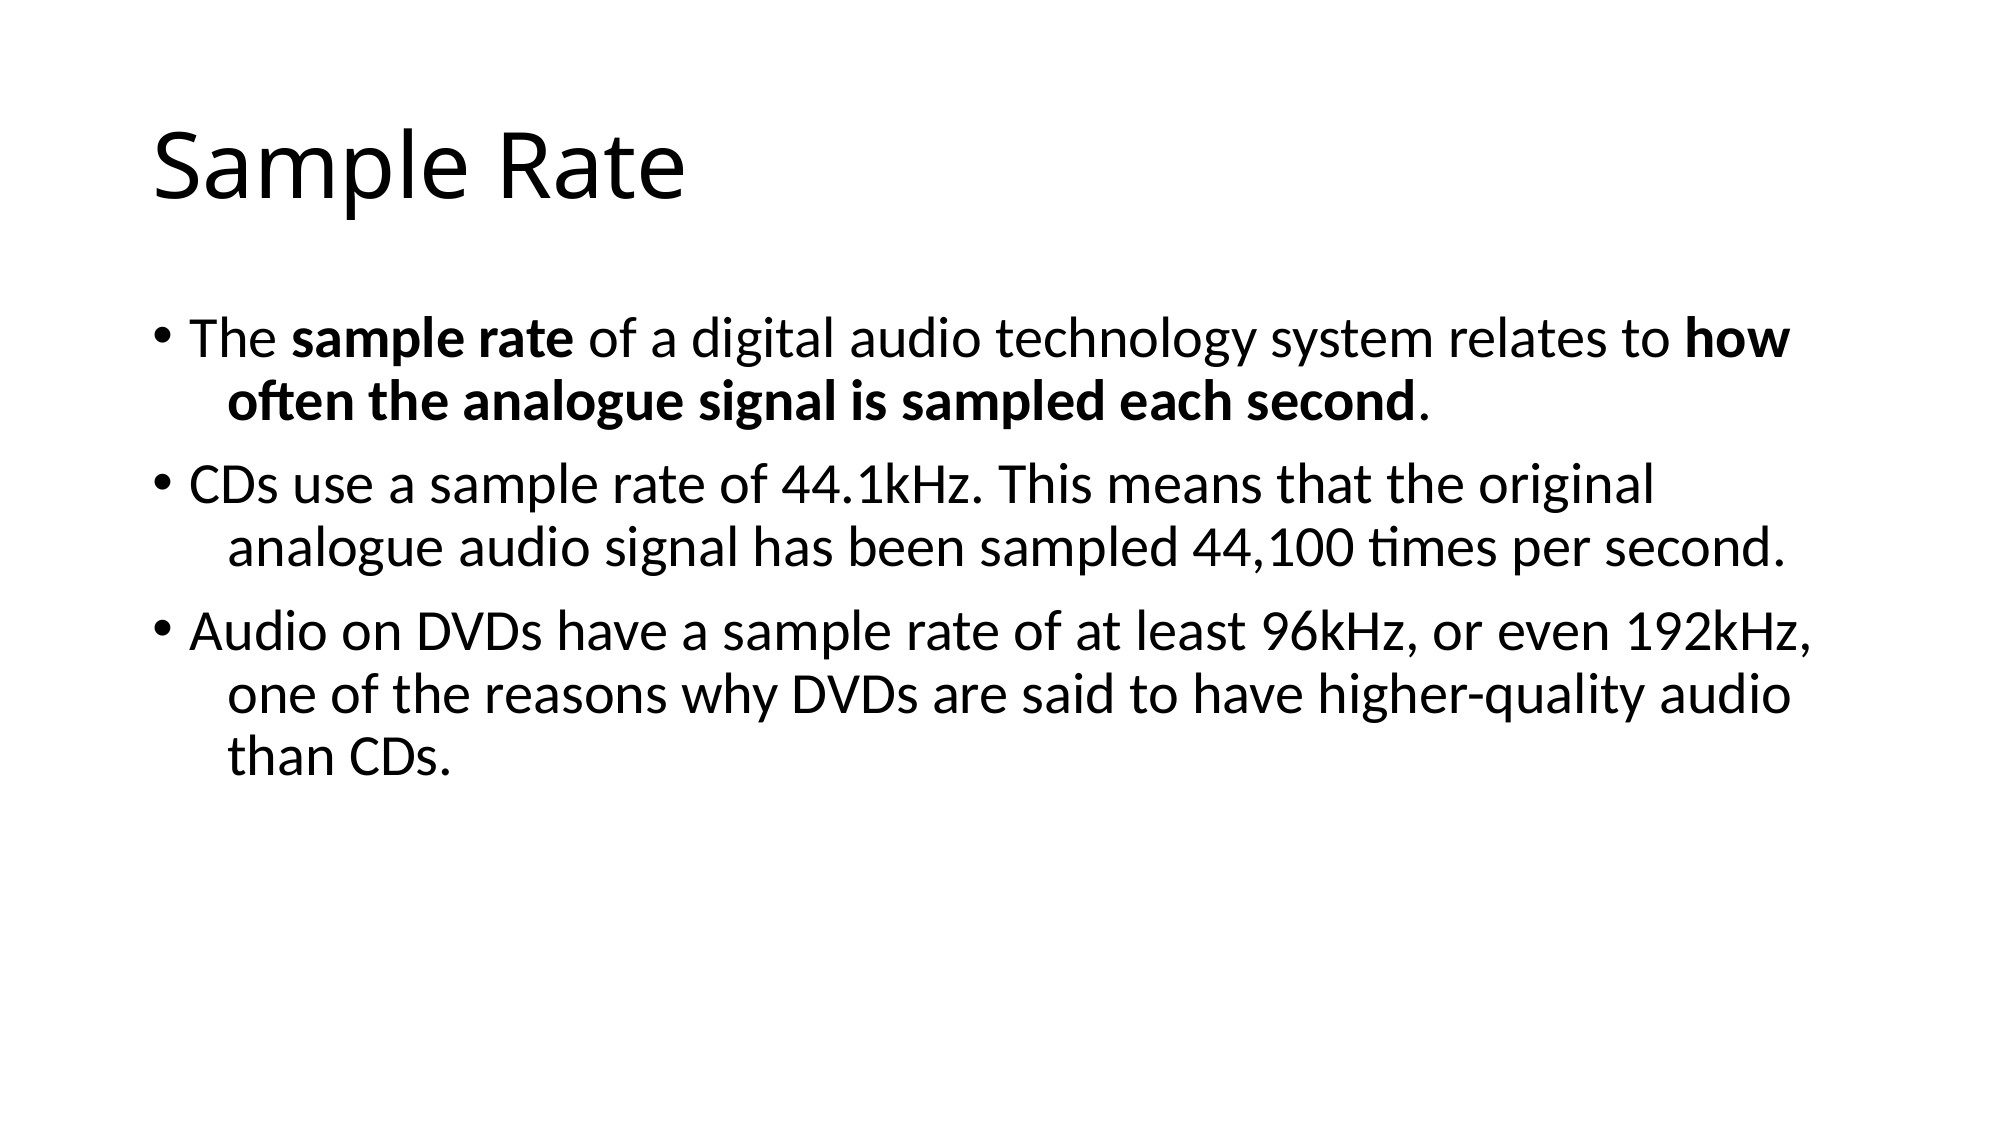

# Sample Rate
The sample rate of a digital audio technology system relates to how often the analogue signal is sampled each second.
CDs use a sample rate of 44.1kHz. This means that the original analogue audio signal has been sampled 44,100 times per second.
Audio on DVDs have a sample rate of at least 96kHz, or even 192kHz, one of the reasons why DVDs are said to have higher-quality audio than CDs.